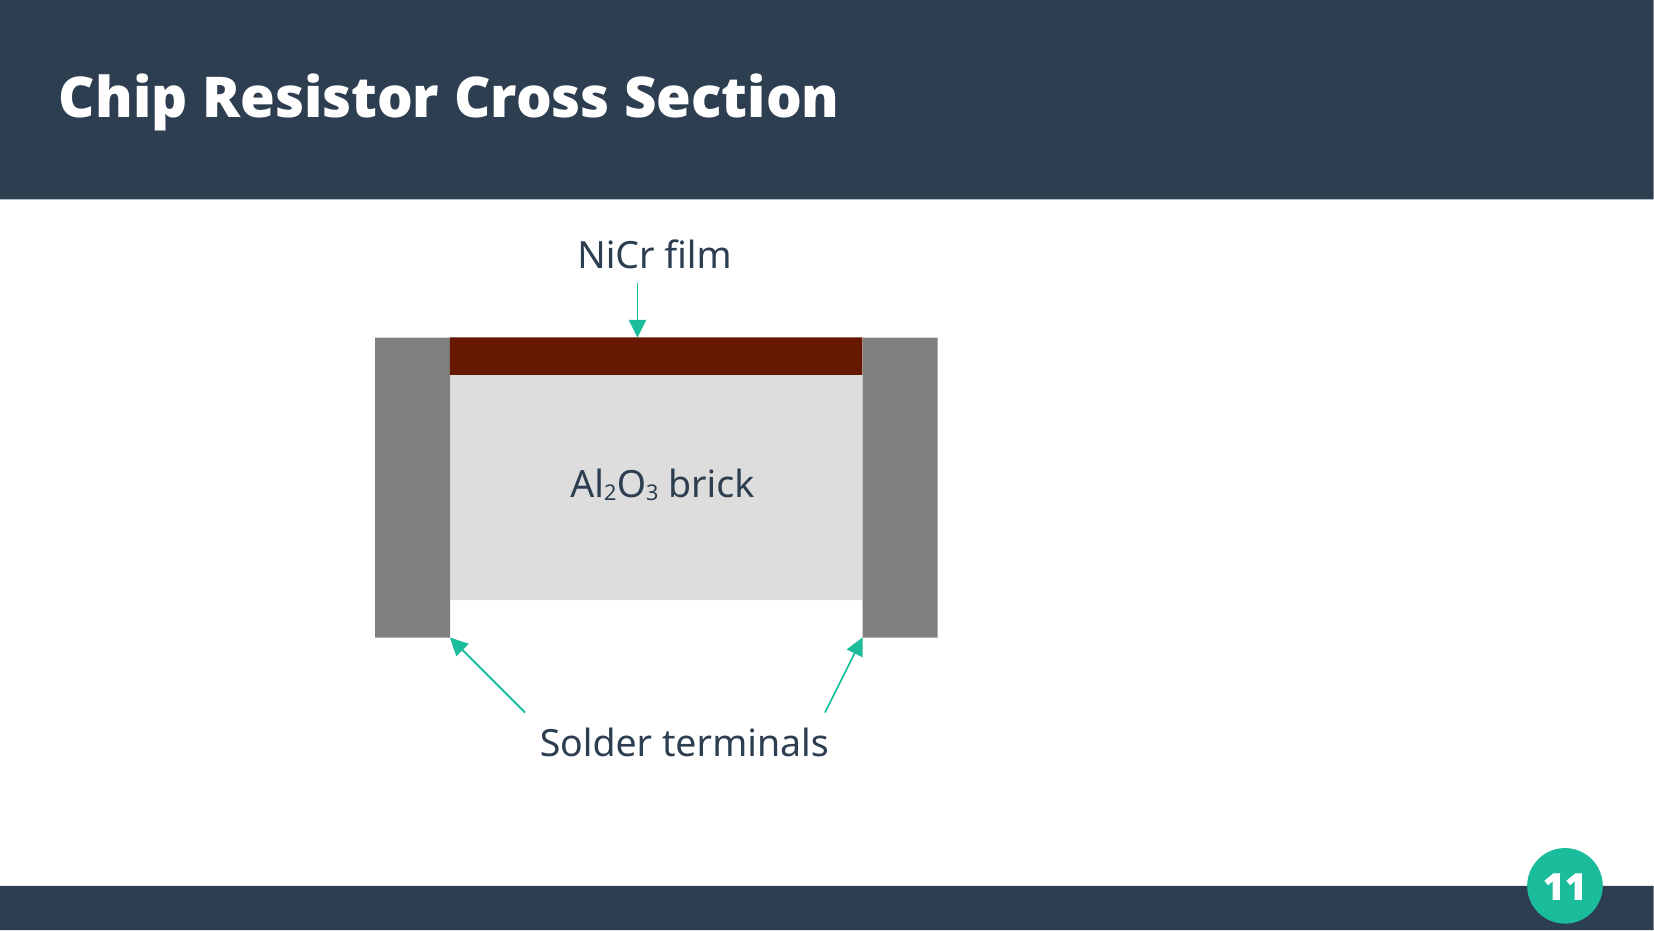

# Chip Resistor Cross Section
NiCr film
Al2O3 brick
Solder terminals